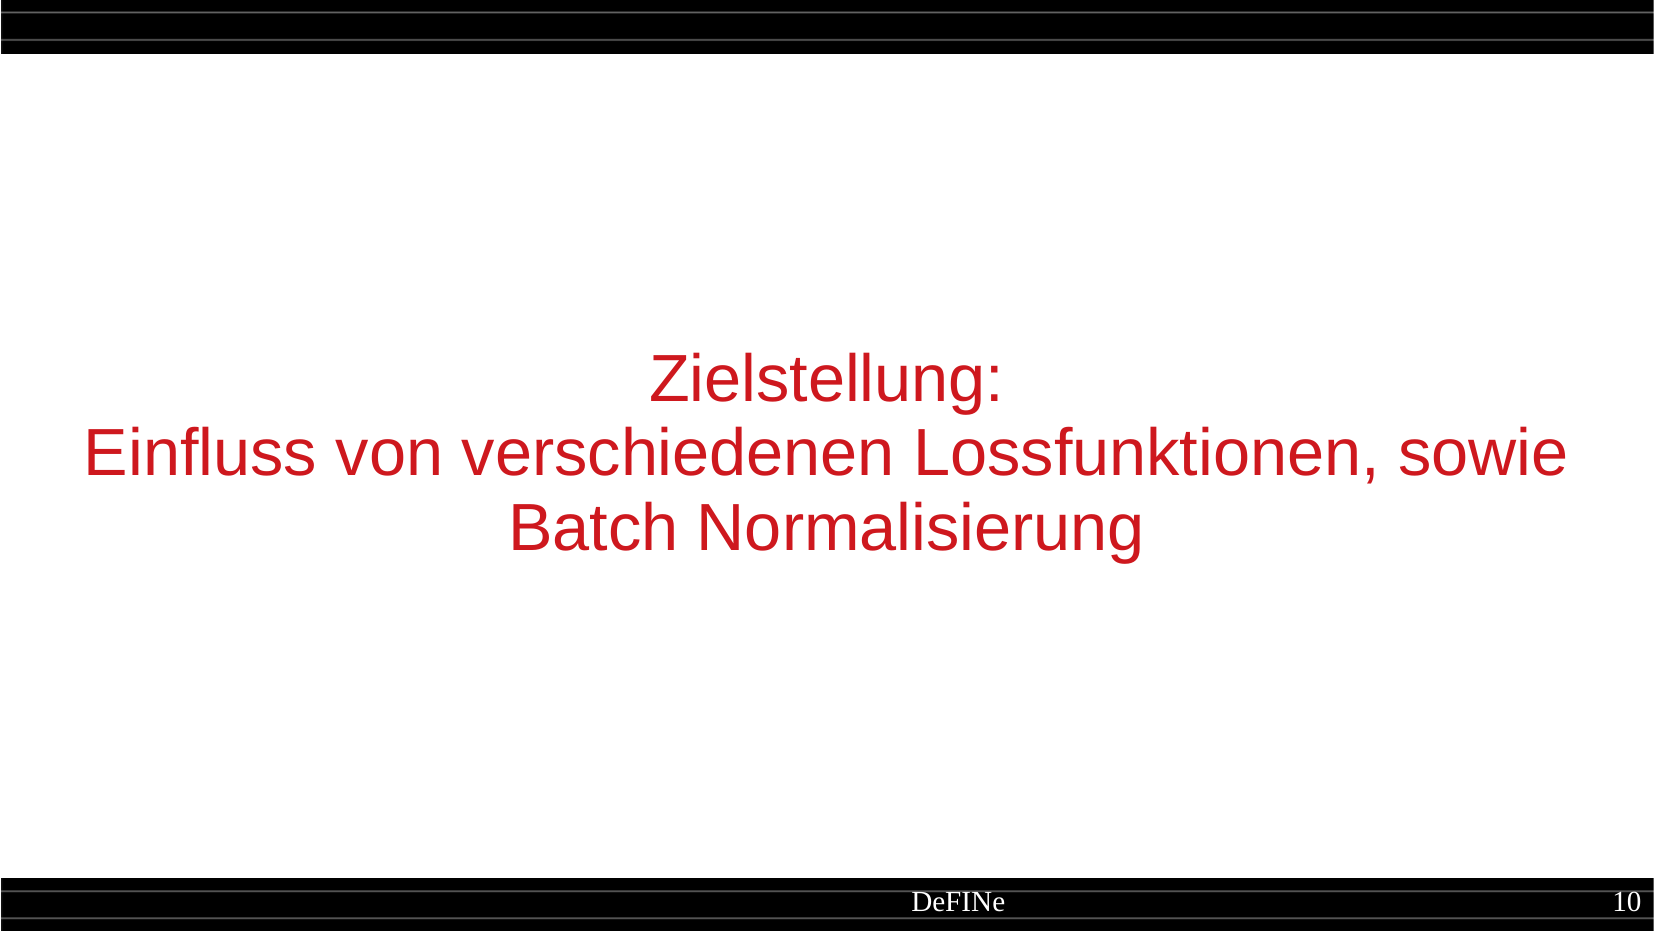

# Zielstellung:
Einfluss von verschiedenen Lossfunktionen, sowie Batch Normalisierung